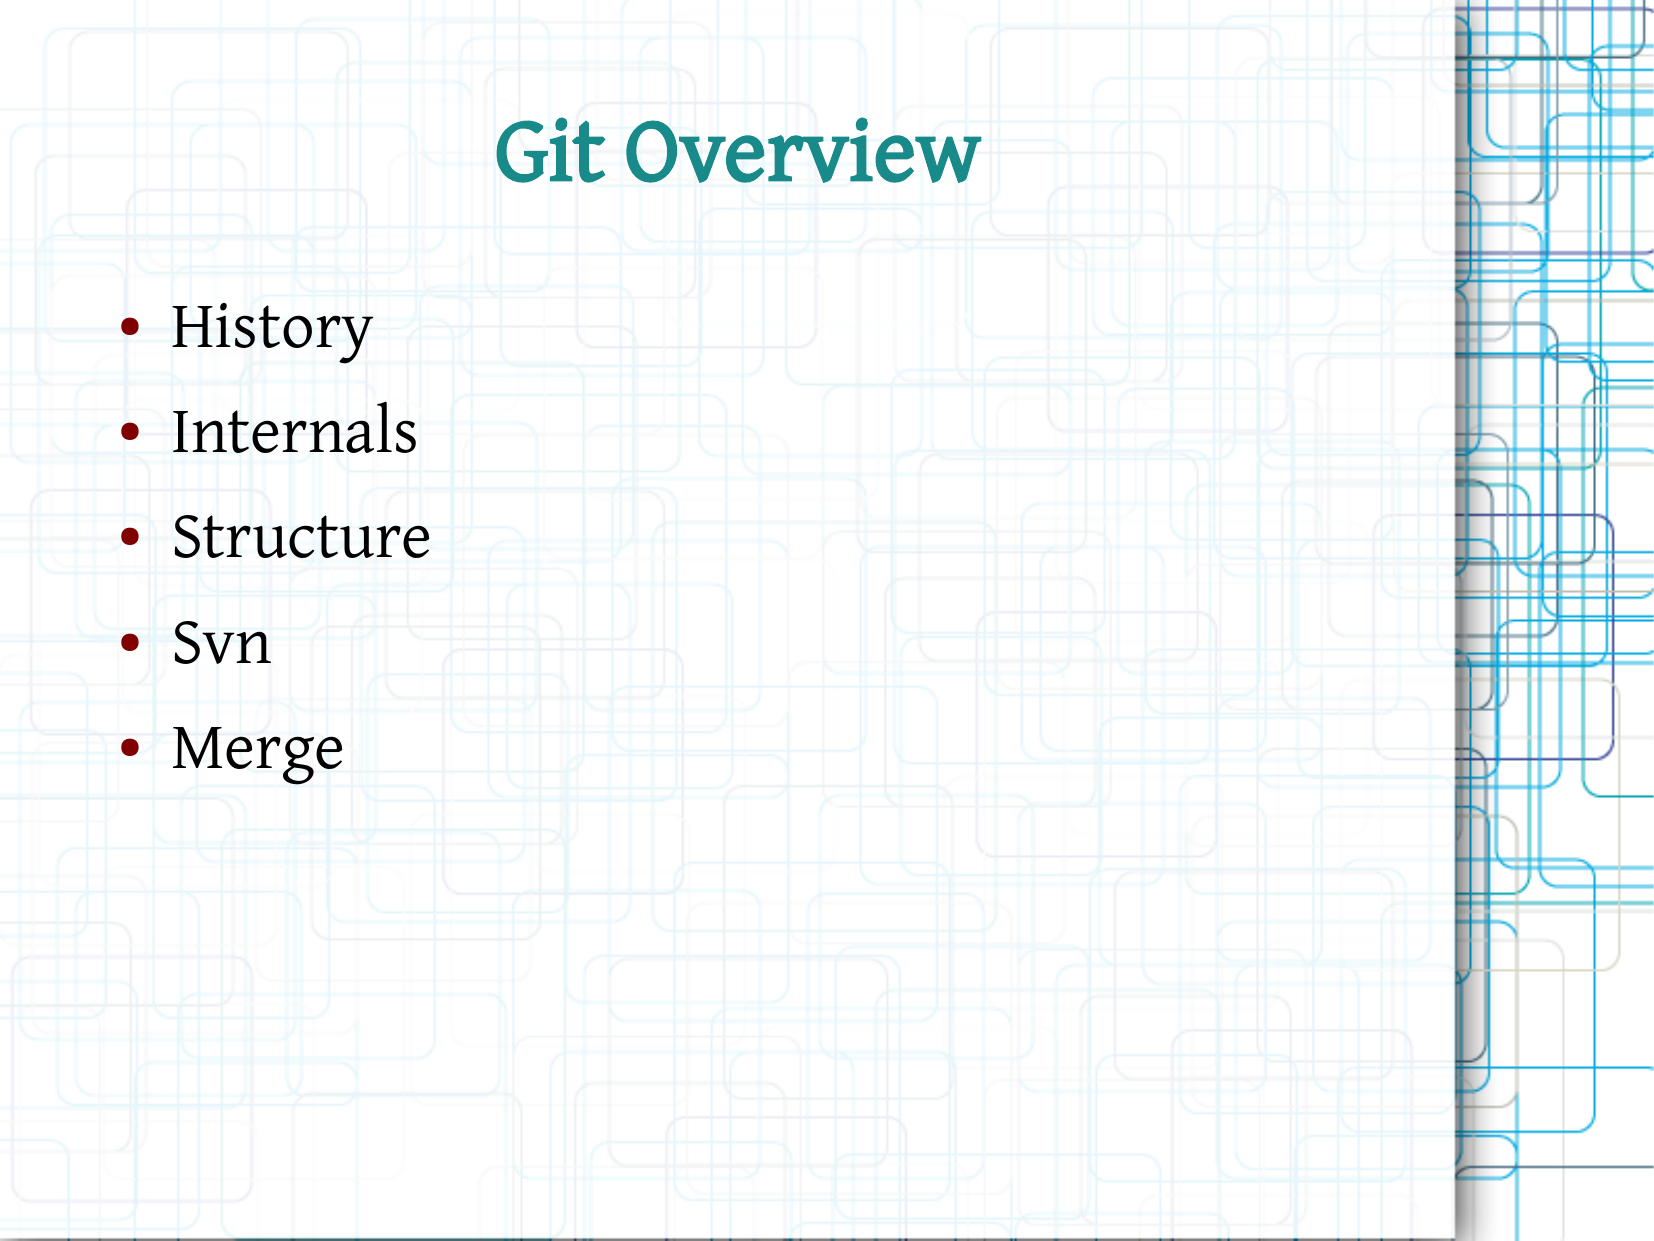

# Git Overview
History
Internals
Structure
Svn
Merge